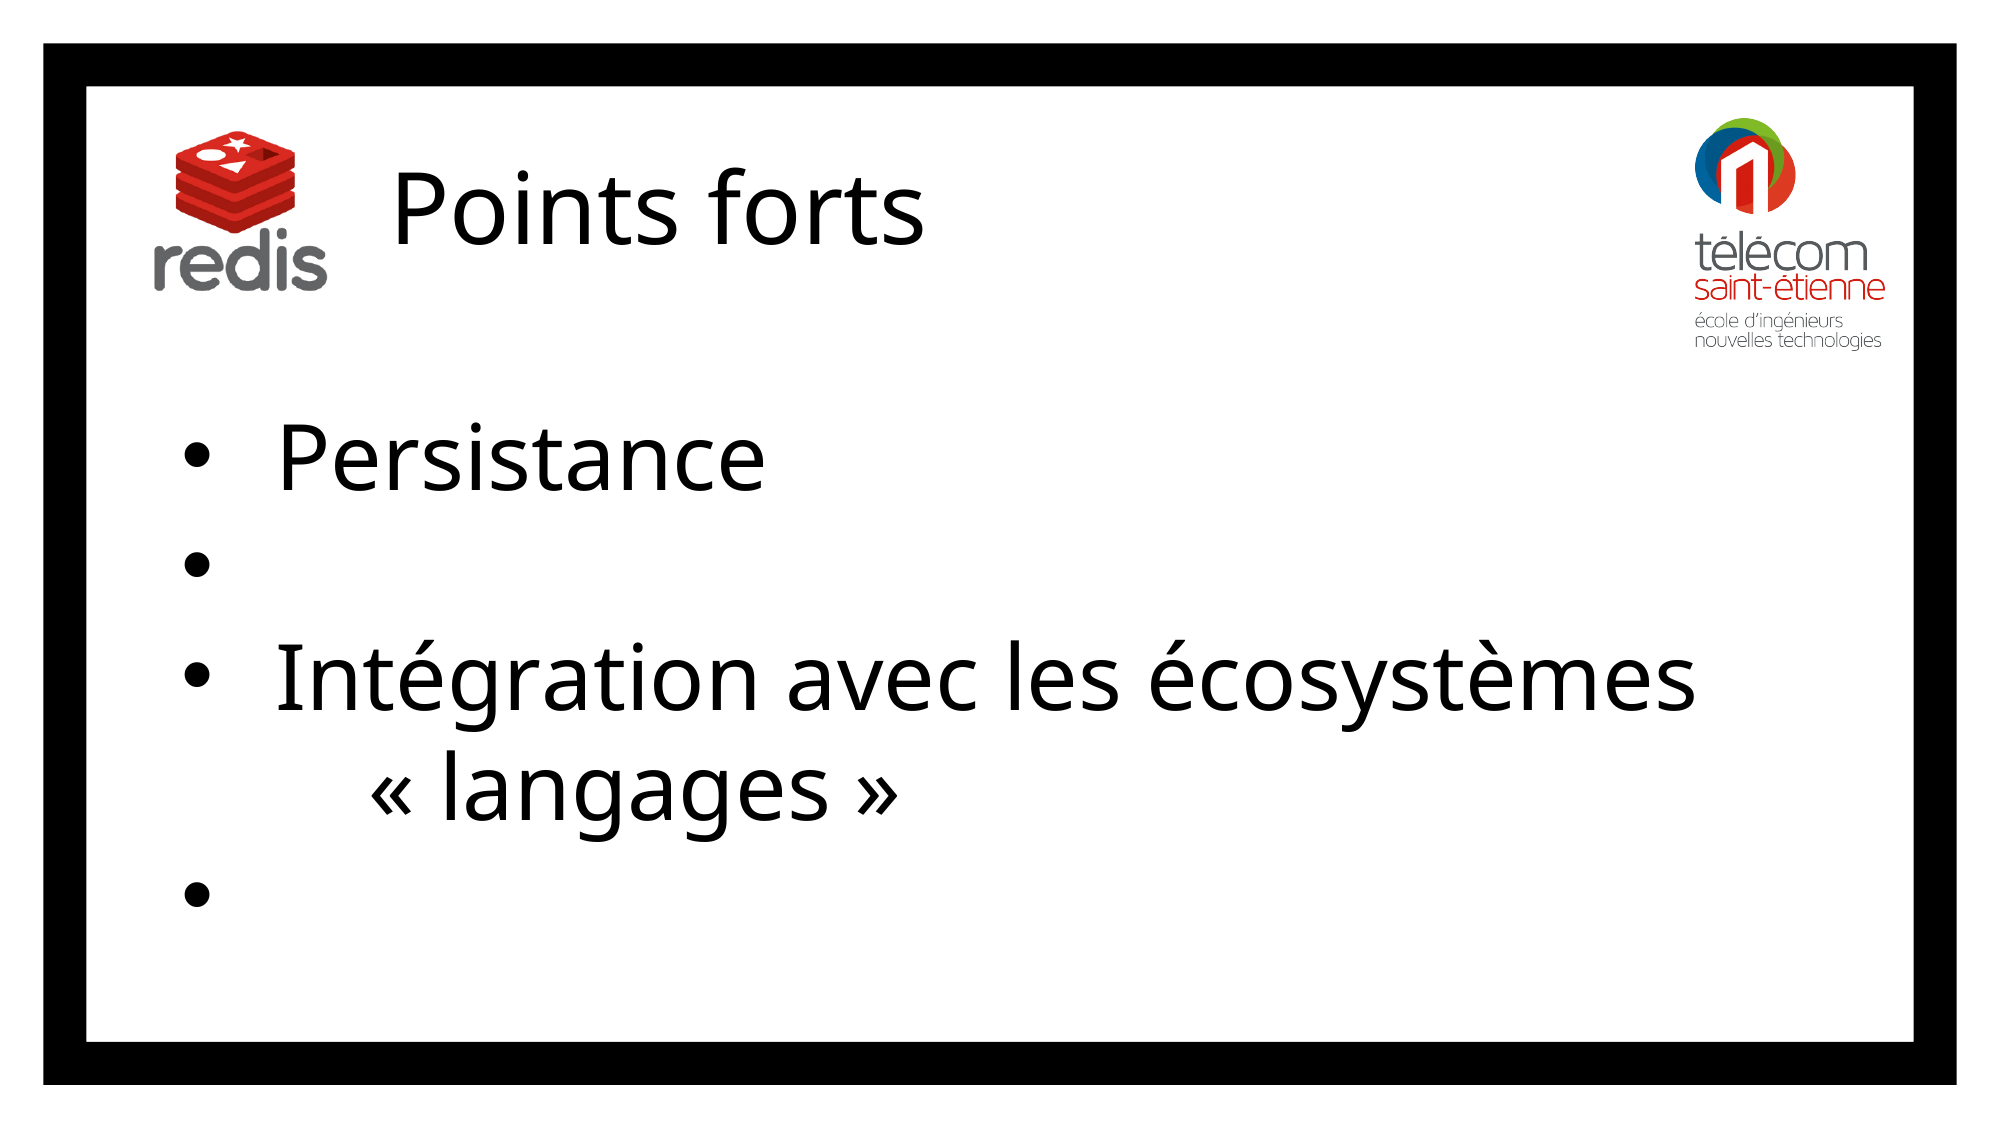

# Points forts
Persistance
Intégration avec les écosystèmes « langages »